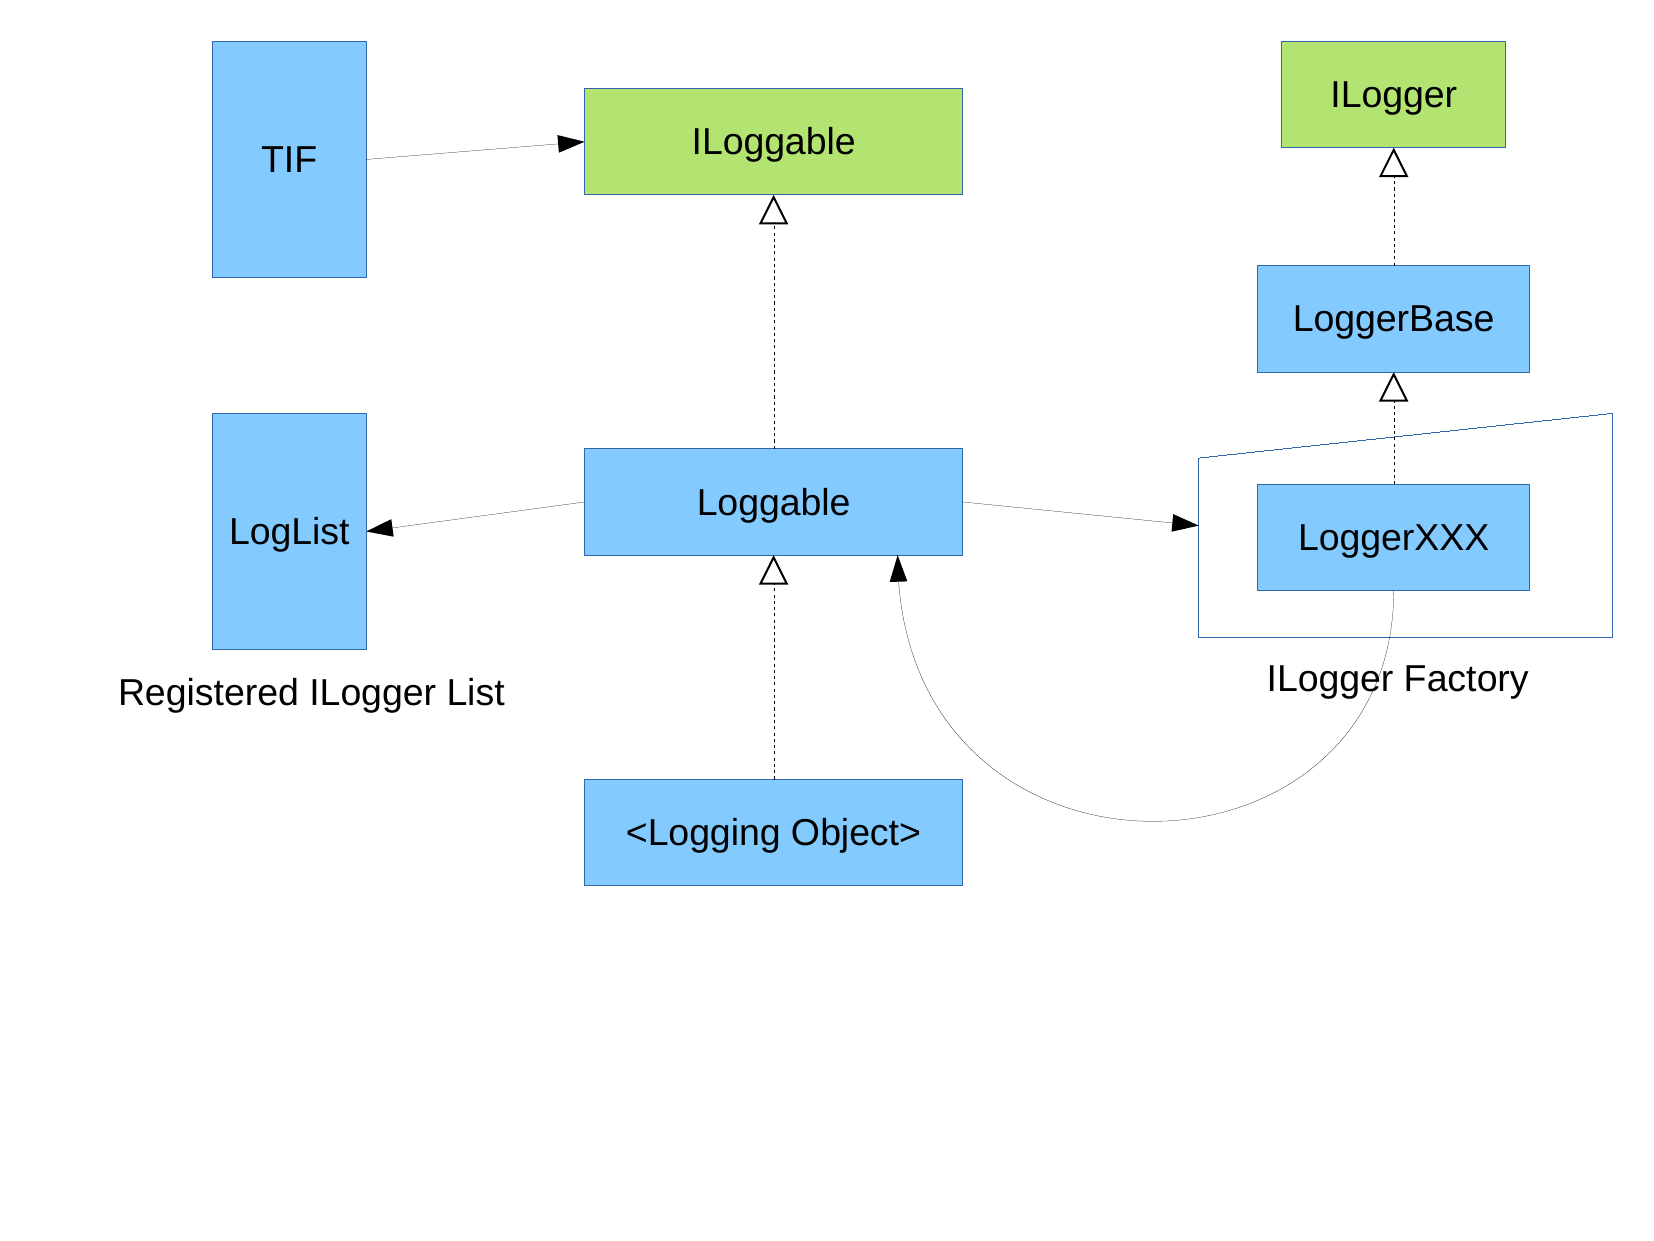

TIF
ILogger
ILoggable
LoggerBase
LogList
Loggable
LoggerXXX
ILogger Factory
Registered ILogger List
<Logging Object>